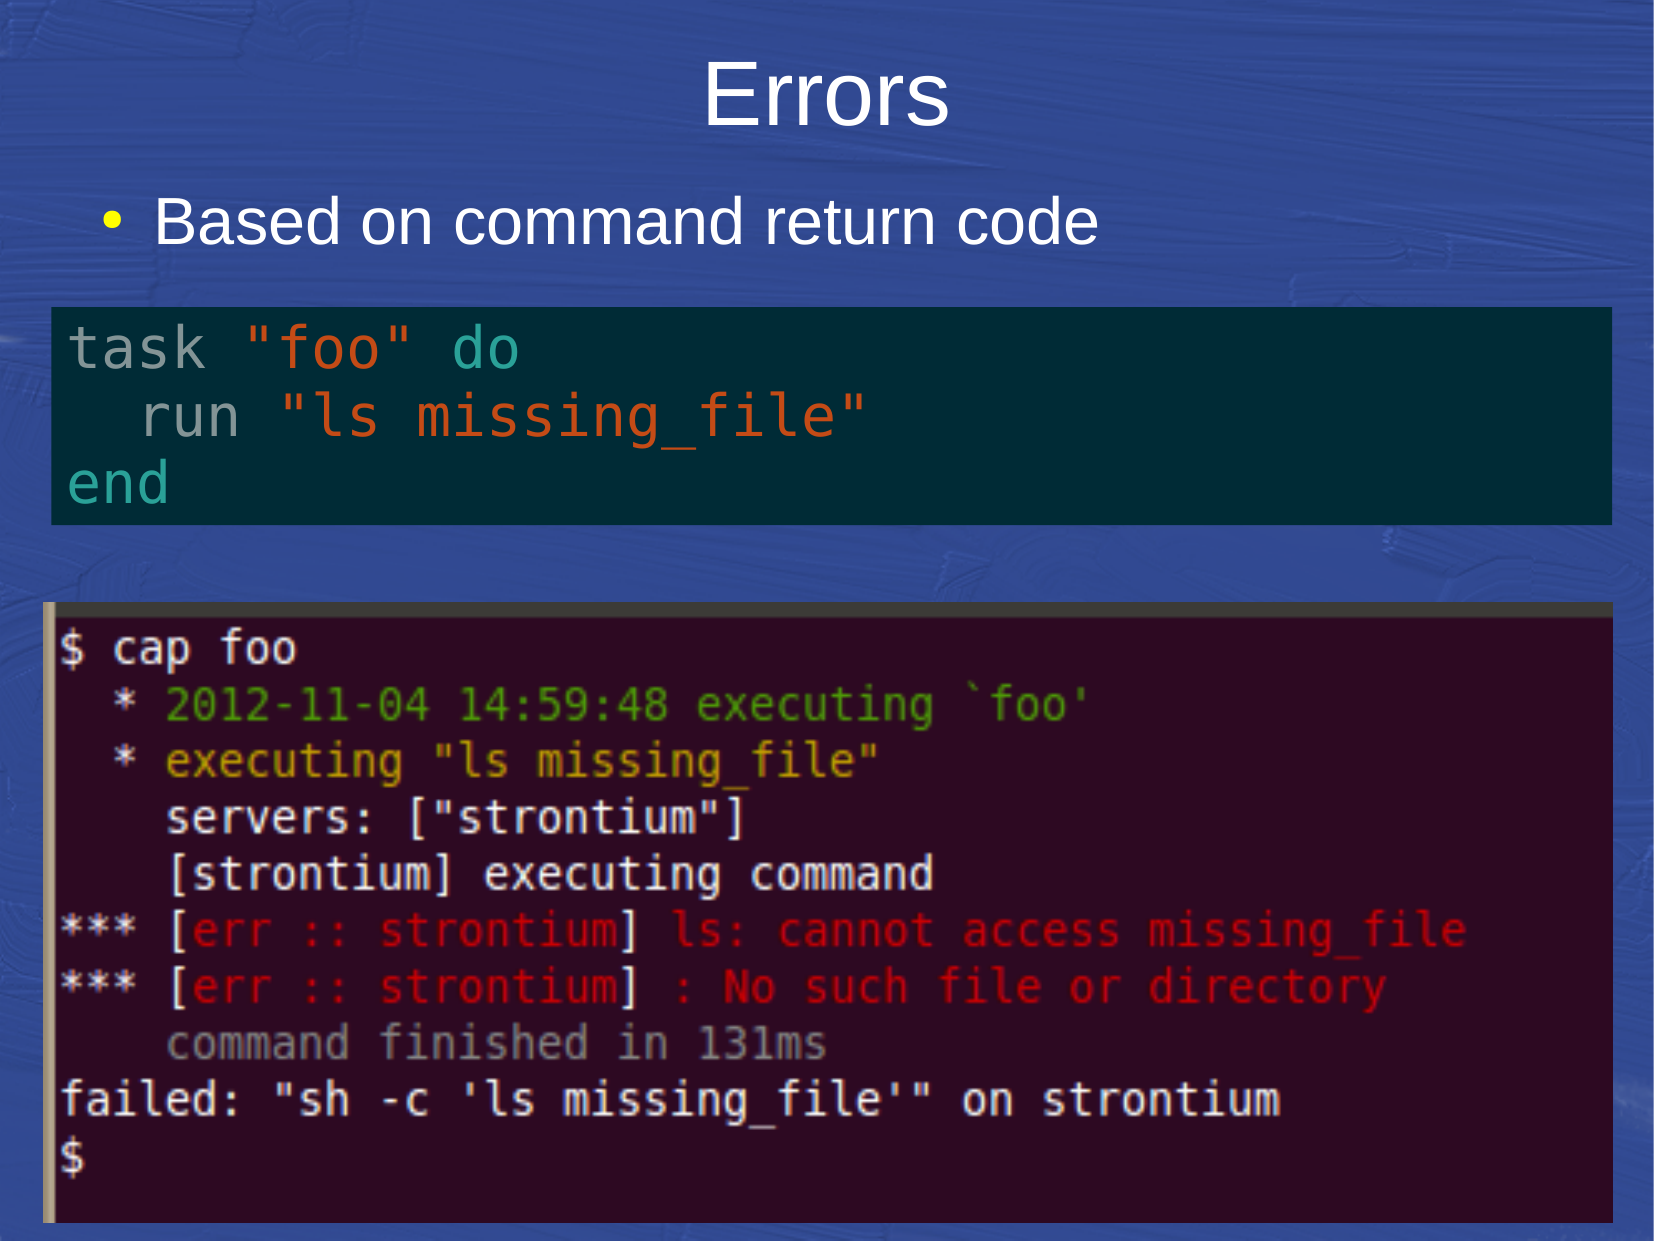

# Errors
Based on command return code
task "foo" do
 run "ls missing_file"
end